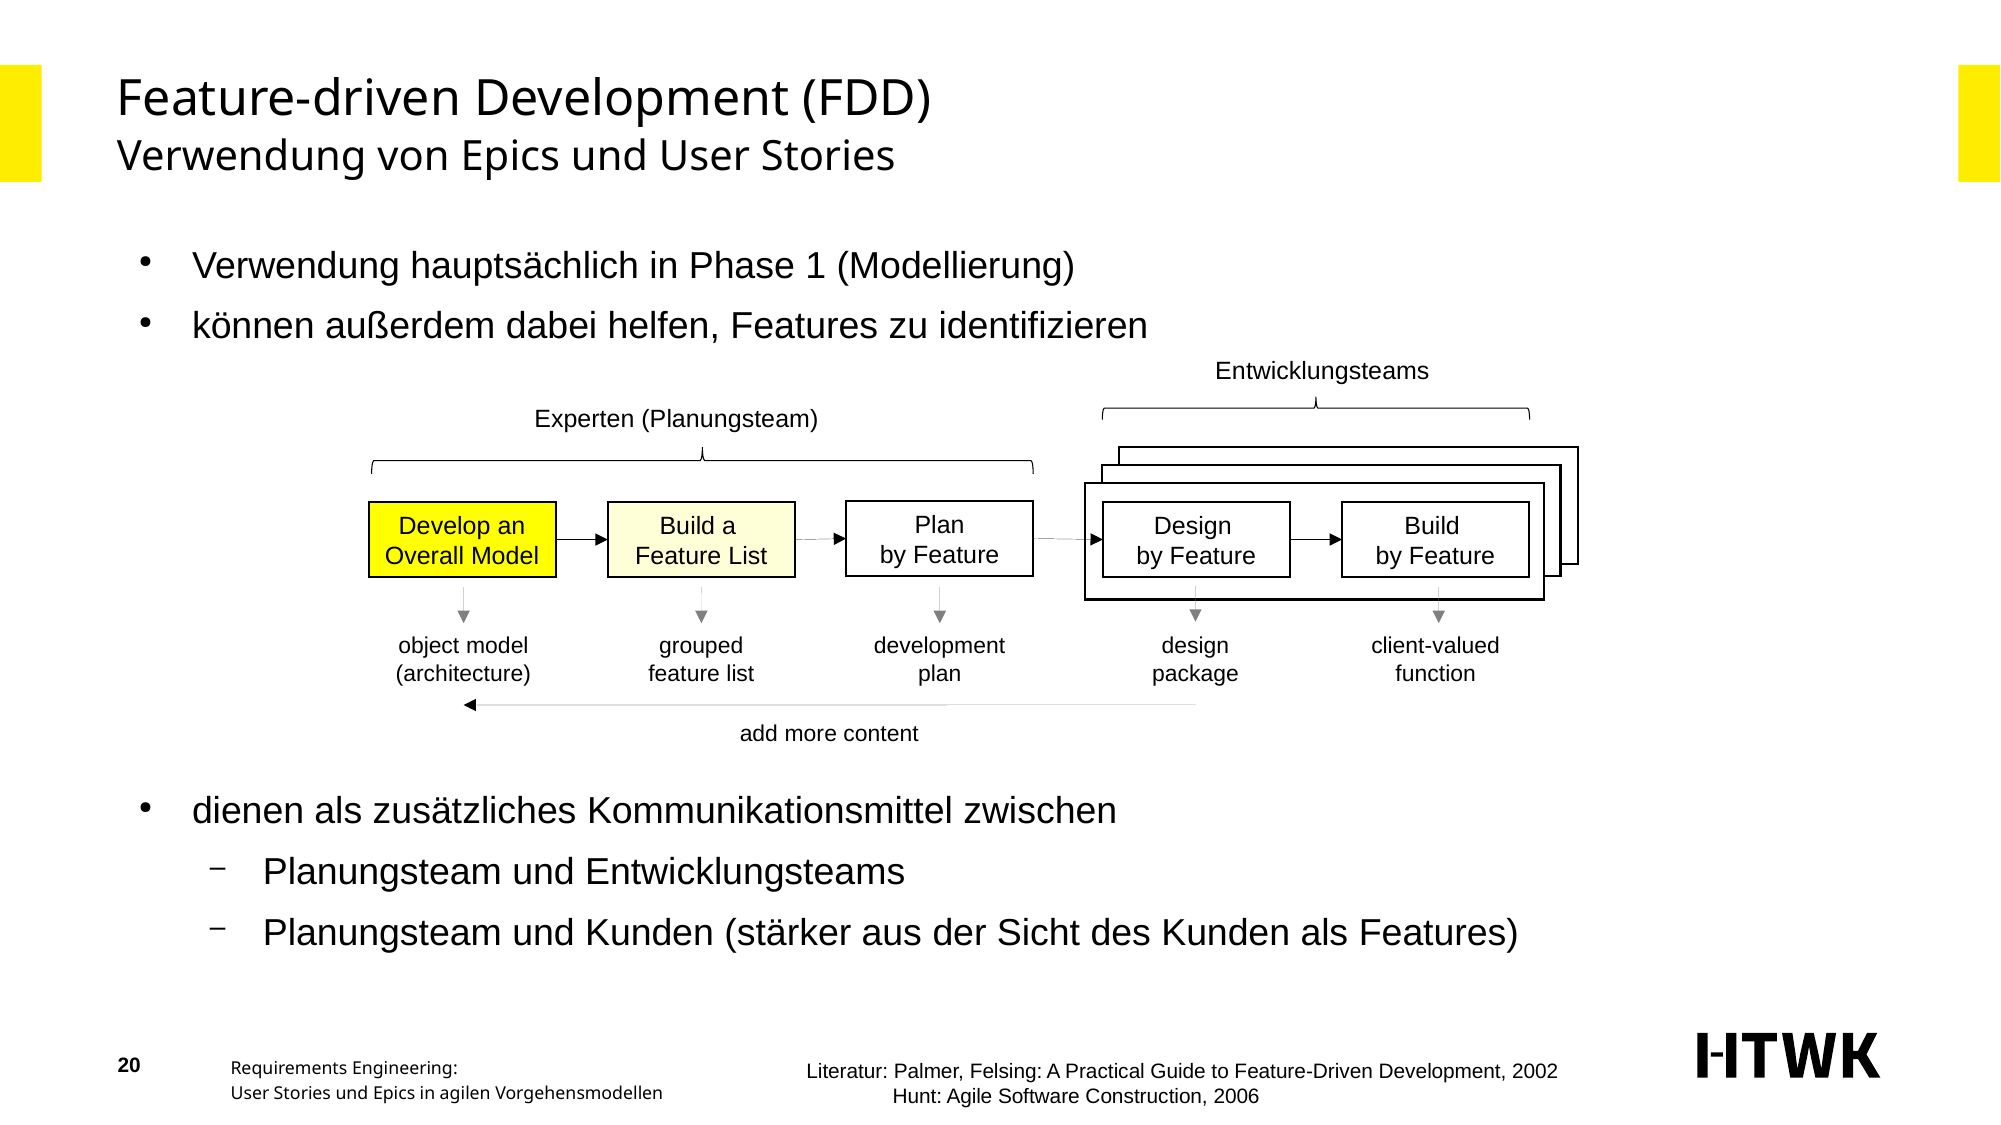

# Feature-driven Development (FDD) Verwendung von Epics und User Stories
Verwendung hauptsächlich in Phase 1 (Modellierung)
können außerdem dabei helfen, Features zu identifizieren
dienen als zusätzliches Kommunikationsmittel zwischen
Planungsteam und Entwicklungsteams
Planungsteam und Kunden (stärker aus der Sicht des Kunden als Features)
Entwicklungsteams
Experten (Planungsteam)
Plan
by Feature
Develop an Overall Model
Build a
Feature List
Design
by Feature
Build
by Feature
grouped feature list
development plan
design package
client-valued function
object model (architecture)
add more content
20
Literatur: Palmer, Felsing: A Practical Guide to Feature-Driven Development, 2002
 Hunt: Agile Software Construction, 2006